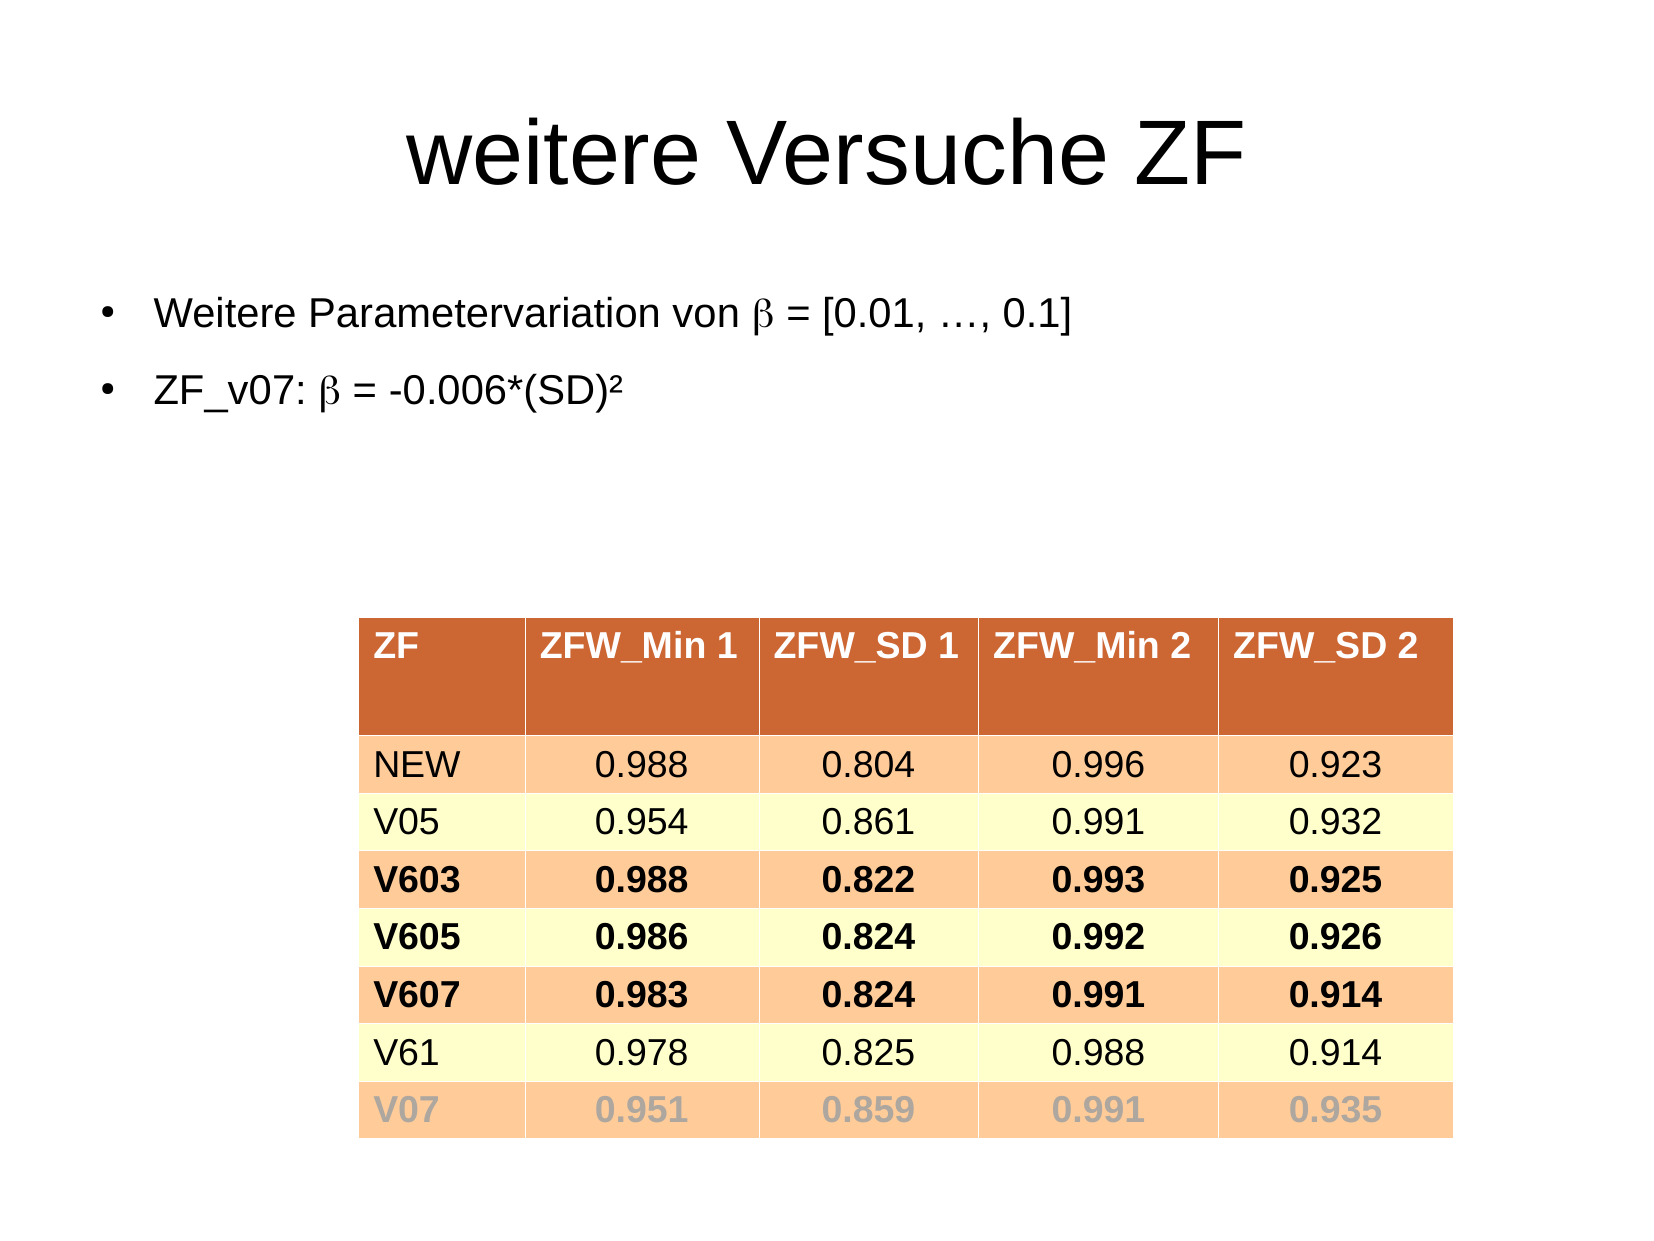

# weitere Versuche ZF
Weitere Parametervariation von β = [0.01, …, 0.1]
ZF_v07: β = -0.006*(SD)²
| ZF | ZFW\_Min 1 | ZFW\_SD 1 | ZFW\_Min 2 | ZFW\_SD 2 |
| --- | --- | --- | --- | --- |
| NEW | 0.988 | 0.804 | 0.996 | 0.923 |
| V05 | 0.954 | 0.861 | 0.991 | 0.932 |
| V603 | 0.988 | 0.822 | 0.993 | 0.925 |
| V605 | 0.986 | 0.824 | 0.992 | 0.926 |
| V607 | 0.983 | 0.824 | 0.991 | 0.914 |
| V61 | 0.978 | 0.825 | 0.988 | 0.914 |
| V07 | 0.951 | 0.859 | 0.991 | 0.935 |